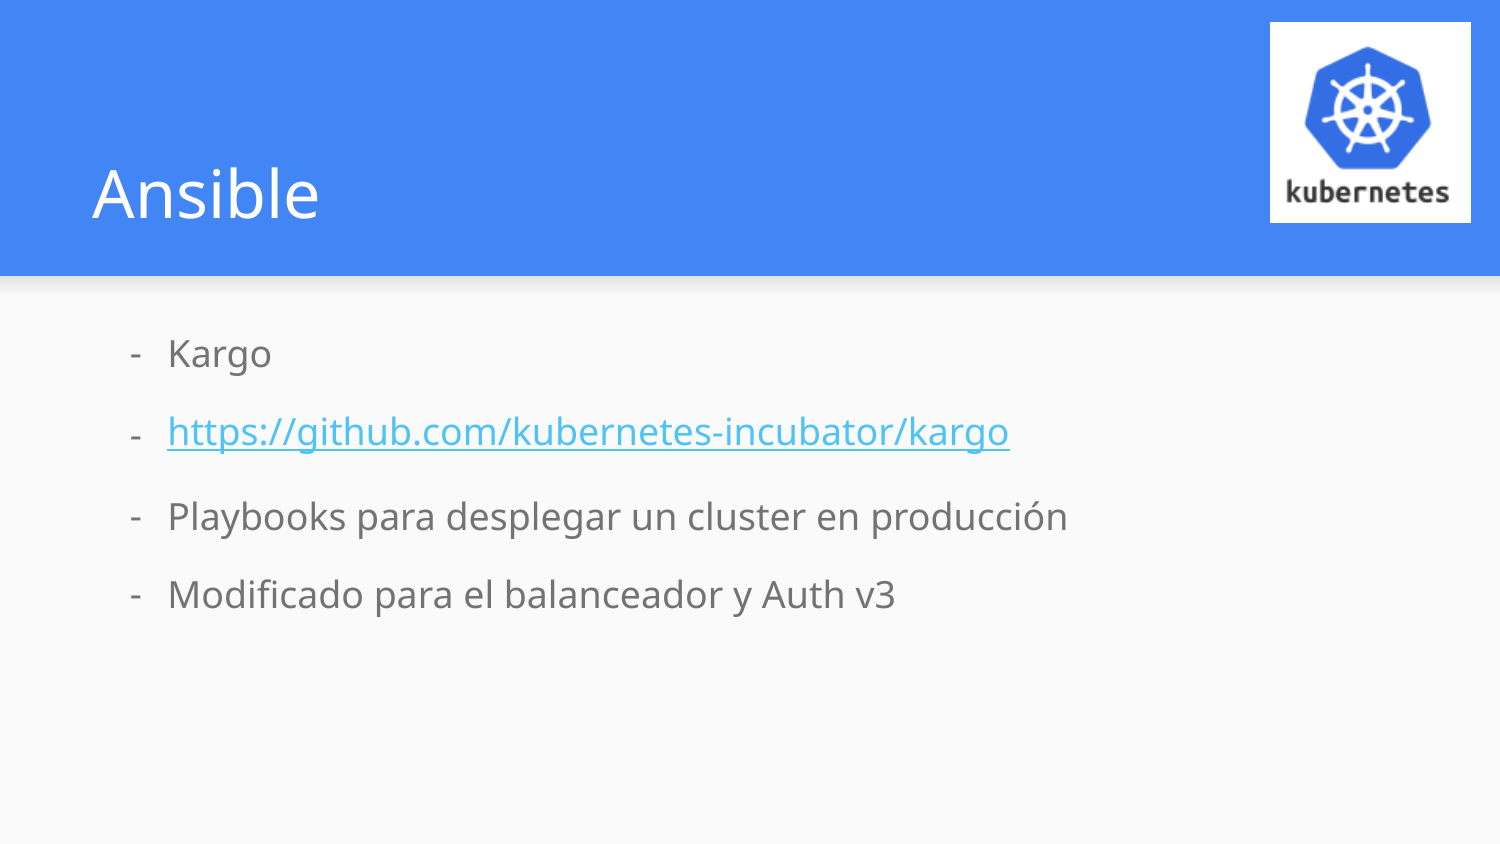

# Ansible
Kargo
https://github.com/kubernetes-incubator/kargo
Playbooks para desplegar un cluster en producción
Modificado para el balanceador y Auth v3